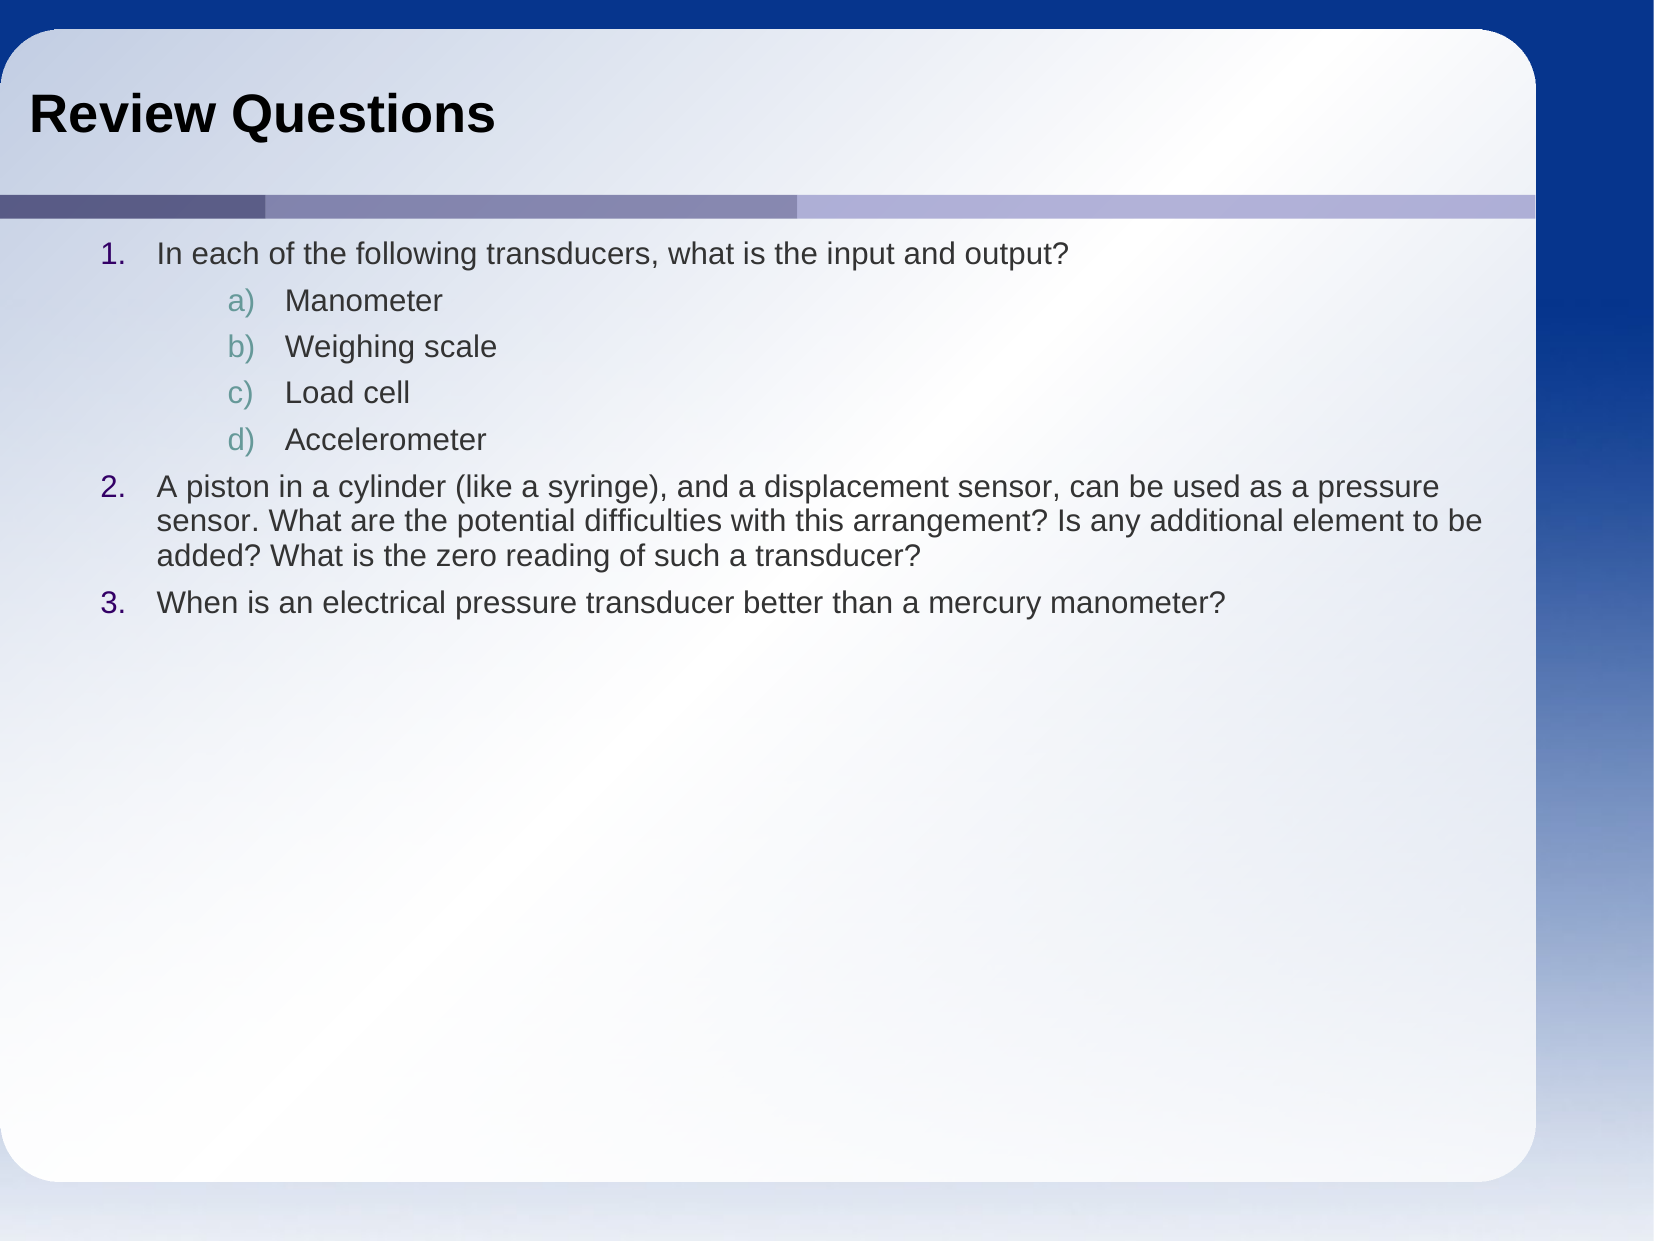

# Review Questions
In each of the following transducers, what is the input and output?
Manometer
Weighing scale
Load cell
Accelerometer
A piston in a cylinder (like a syringe), and a displacement sensor, can be used as a pressure sensor. What are the potential difficulties with this arrangement? Is any additional element to be added? What is the zero reading of such a transducer?
When is an electrical pressure transducer better than a mercury manometer?